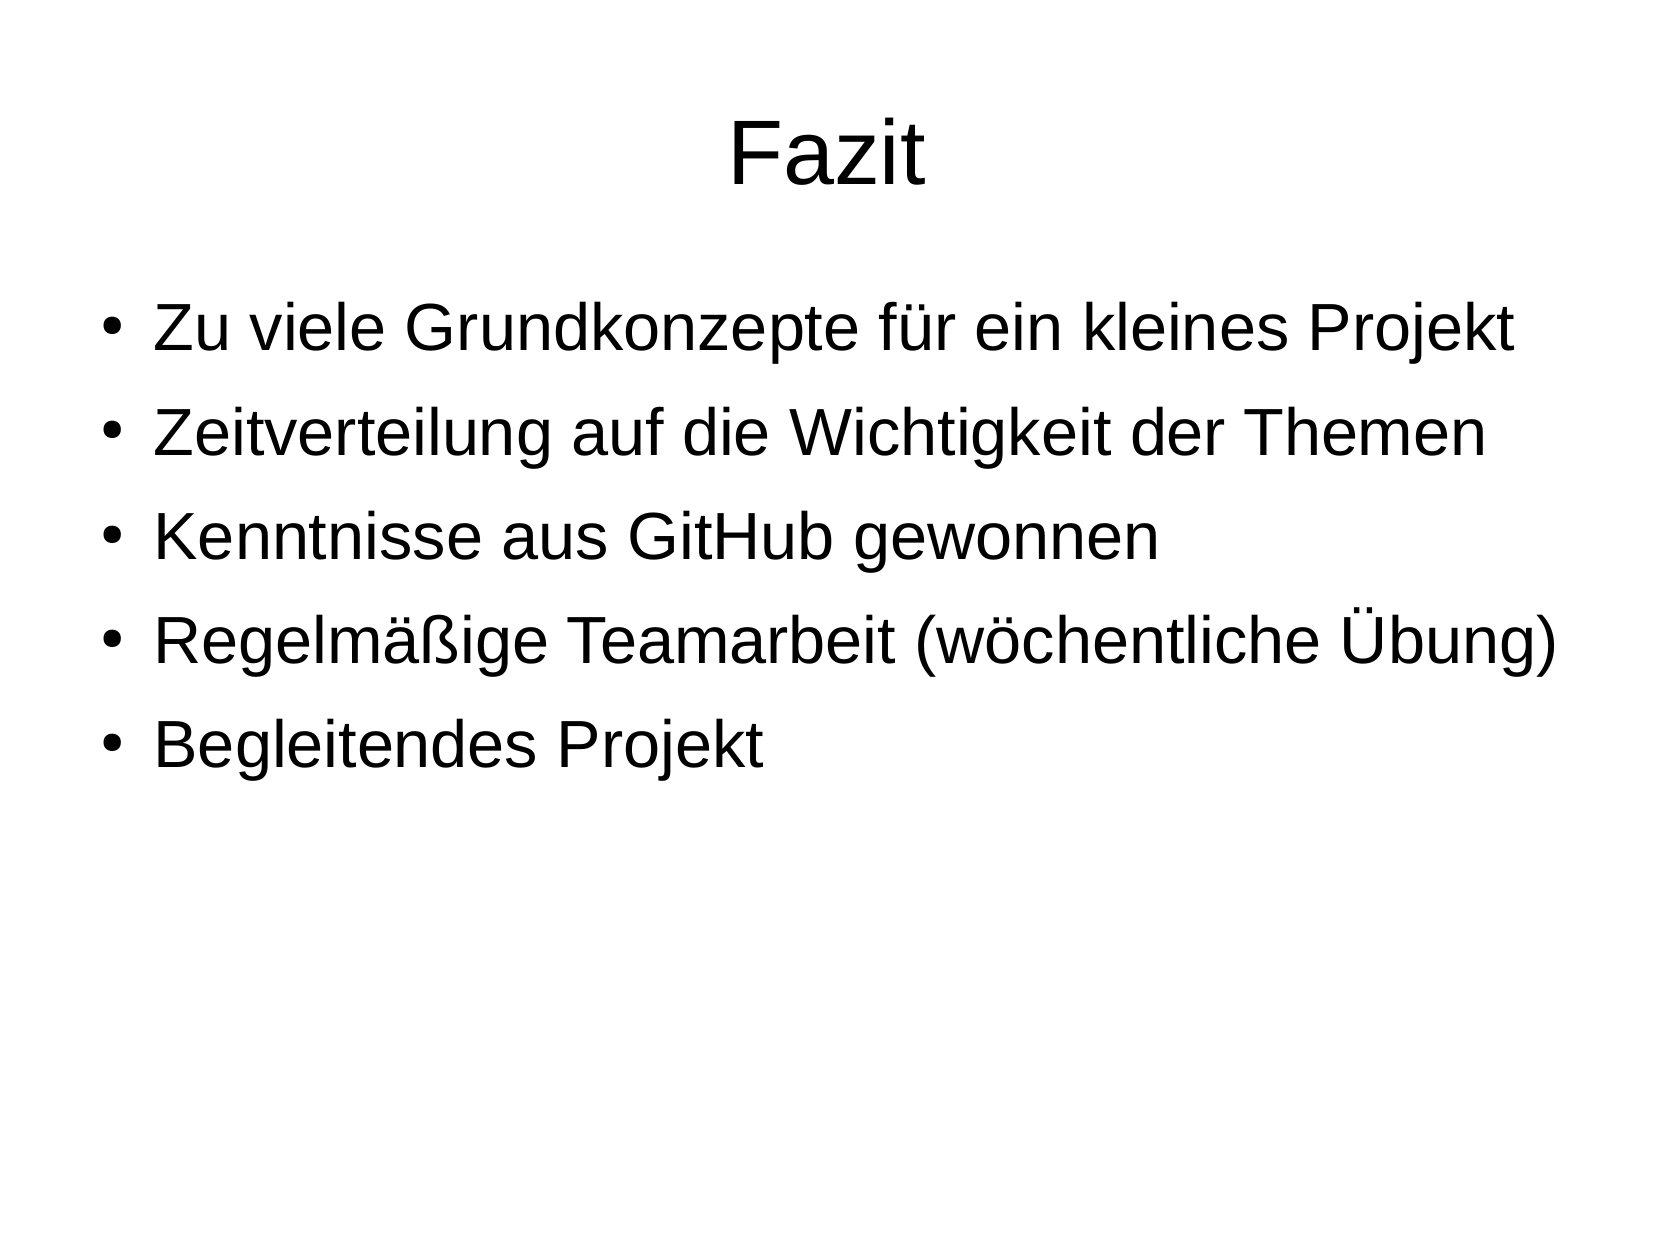

# Fazit
Zu viele Grundkonzepte für ein kleines Projekt
Zeitverteilung auf die Wichtigkeit der Themen
Kenntnisse aus GitHub gewonnen
Regelmäßige Teamarbeit (wöchentliche Übung)
Begleitendes Projekt